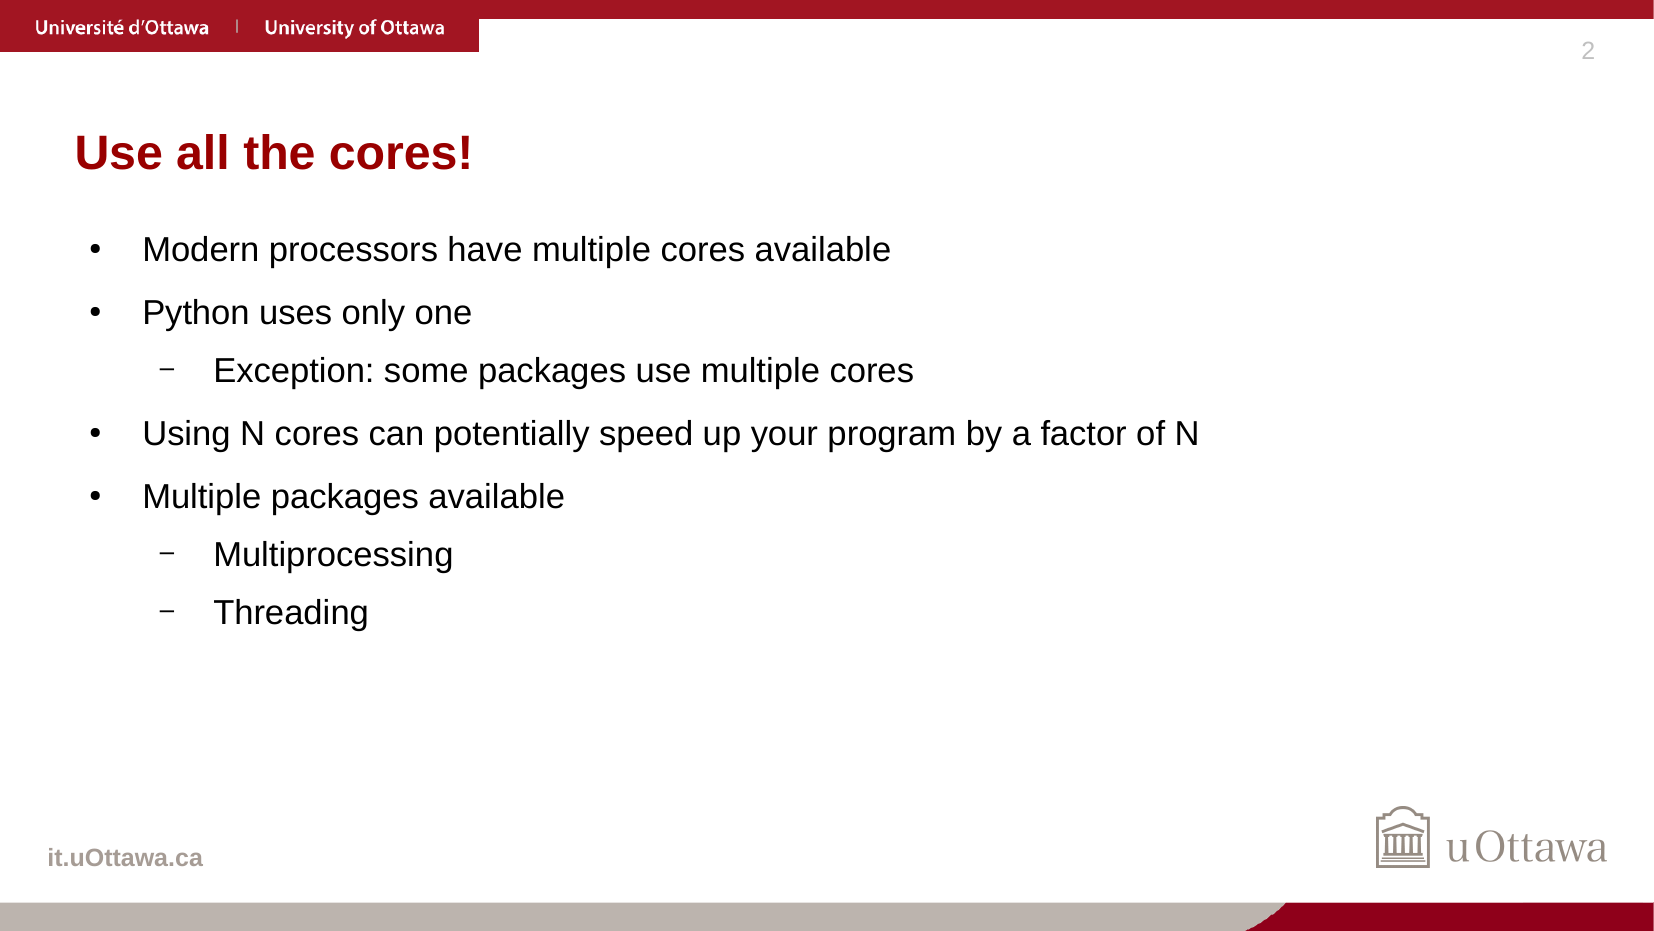

# Use all the cores!
Modern processors have multiple cores available
Python uses only one
Exception: some packages use multiple cores
Using N cores can potentially speed up your program by a factor of N
Multiple packages available
Multiprocessing
Threading